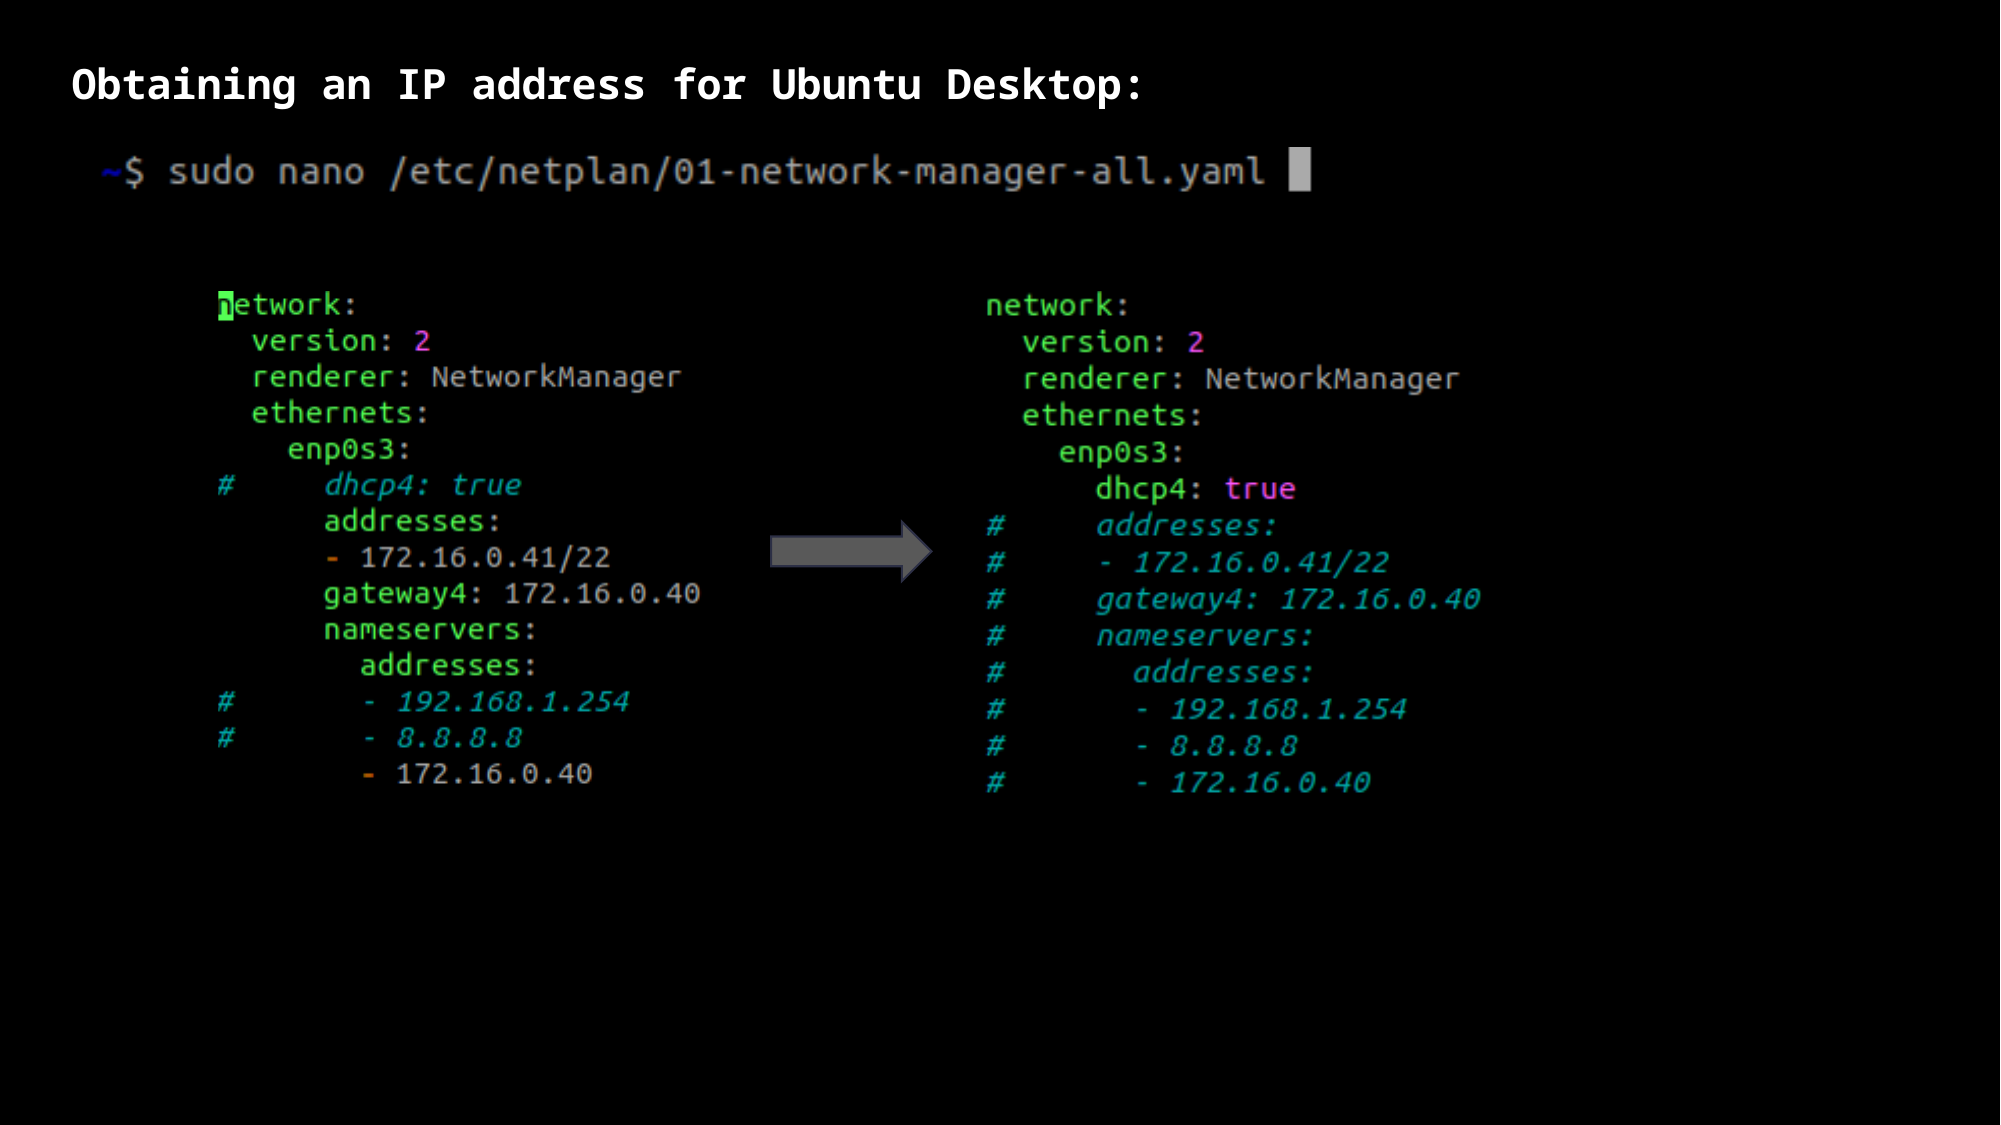

Obtaining an IP address for Ubuntu Desktop: